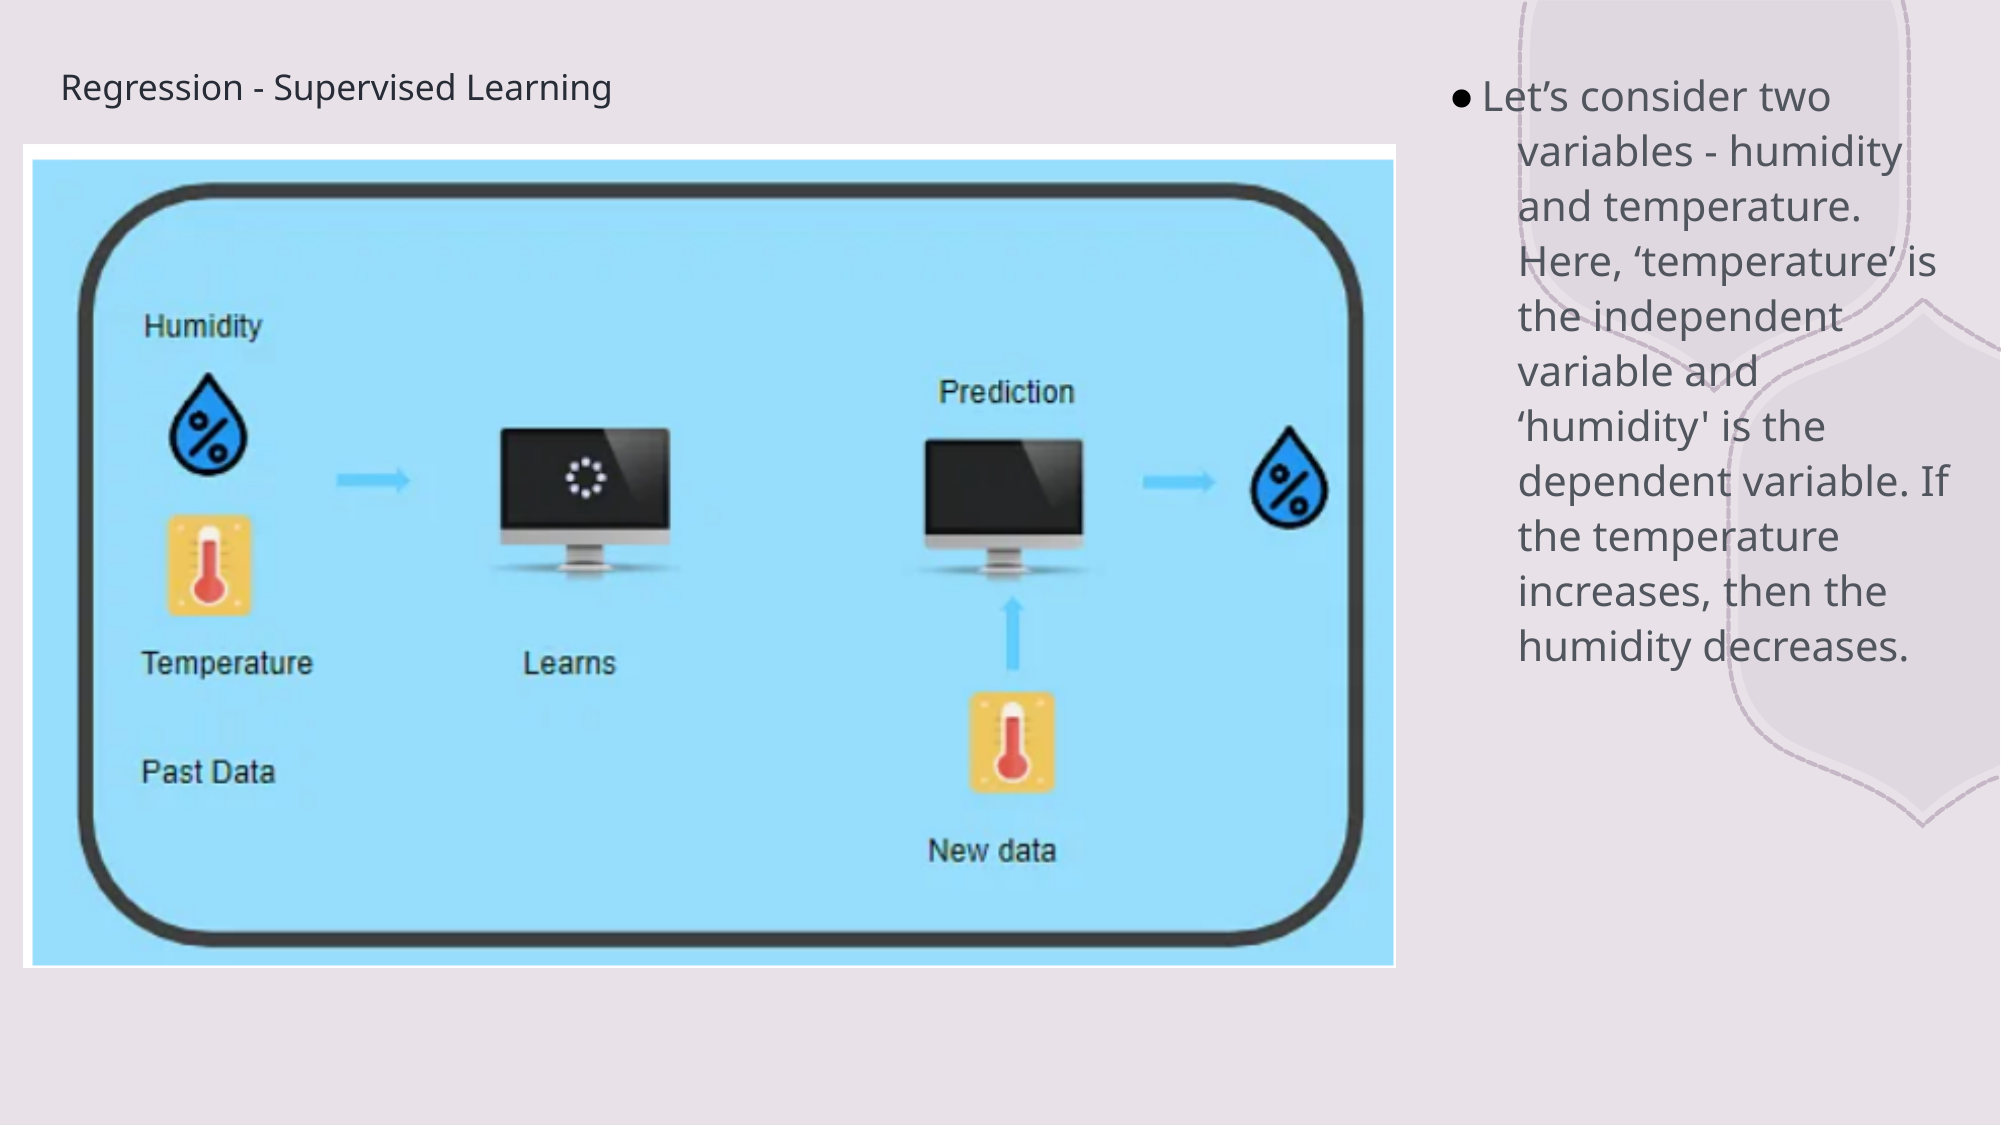

# Regression - Supervised Learning
Let’s consider two variables - humidity and temperature. Here, ‘temperature’ is the independent variable and ‘humidity' is the dependent variable. If the temperature increases, then the humidity decreases.